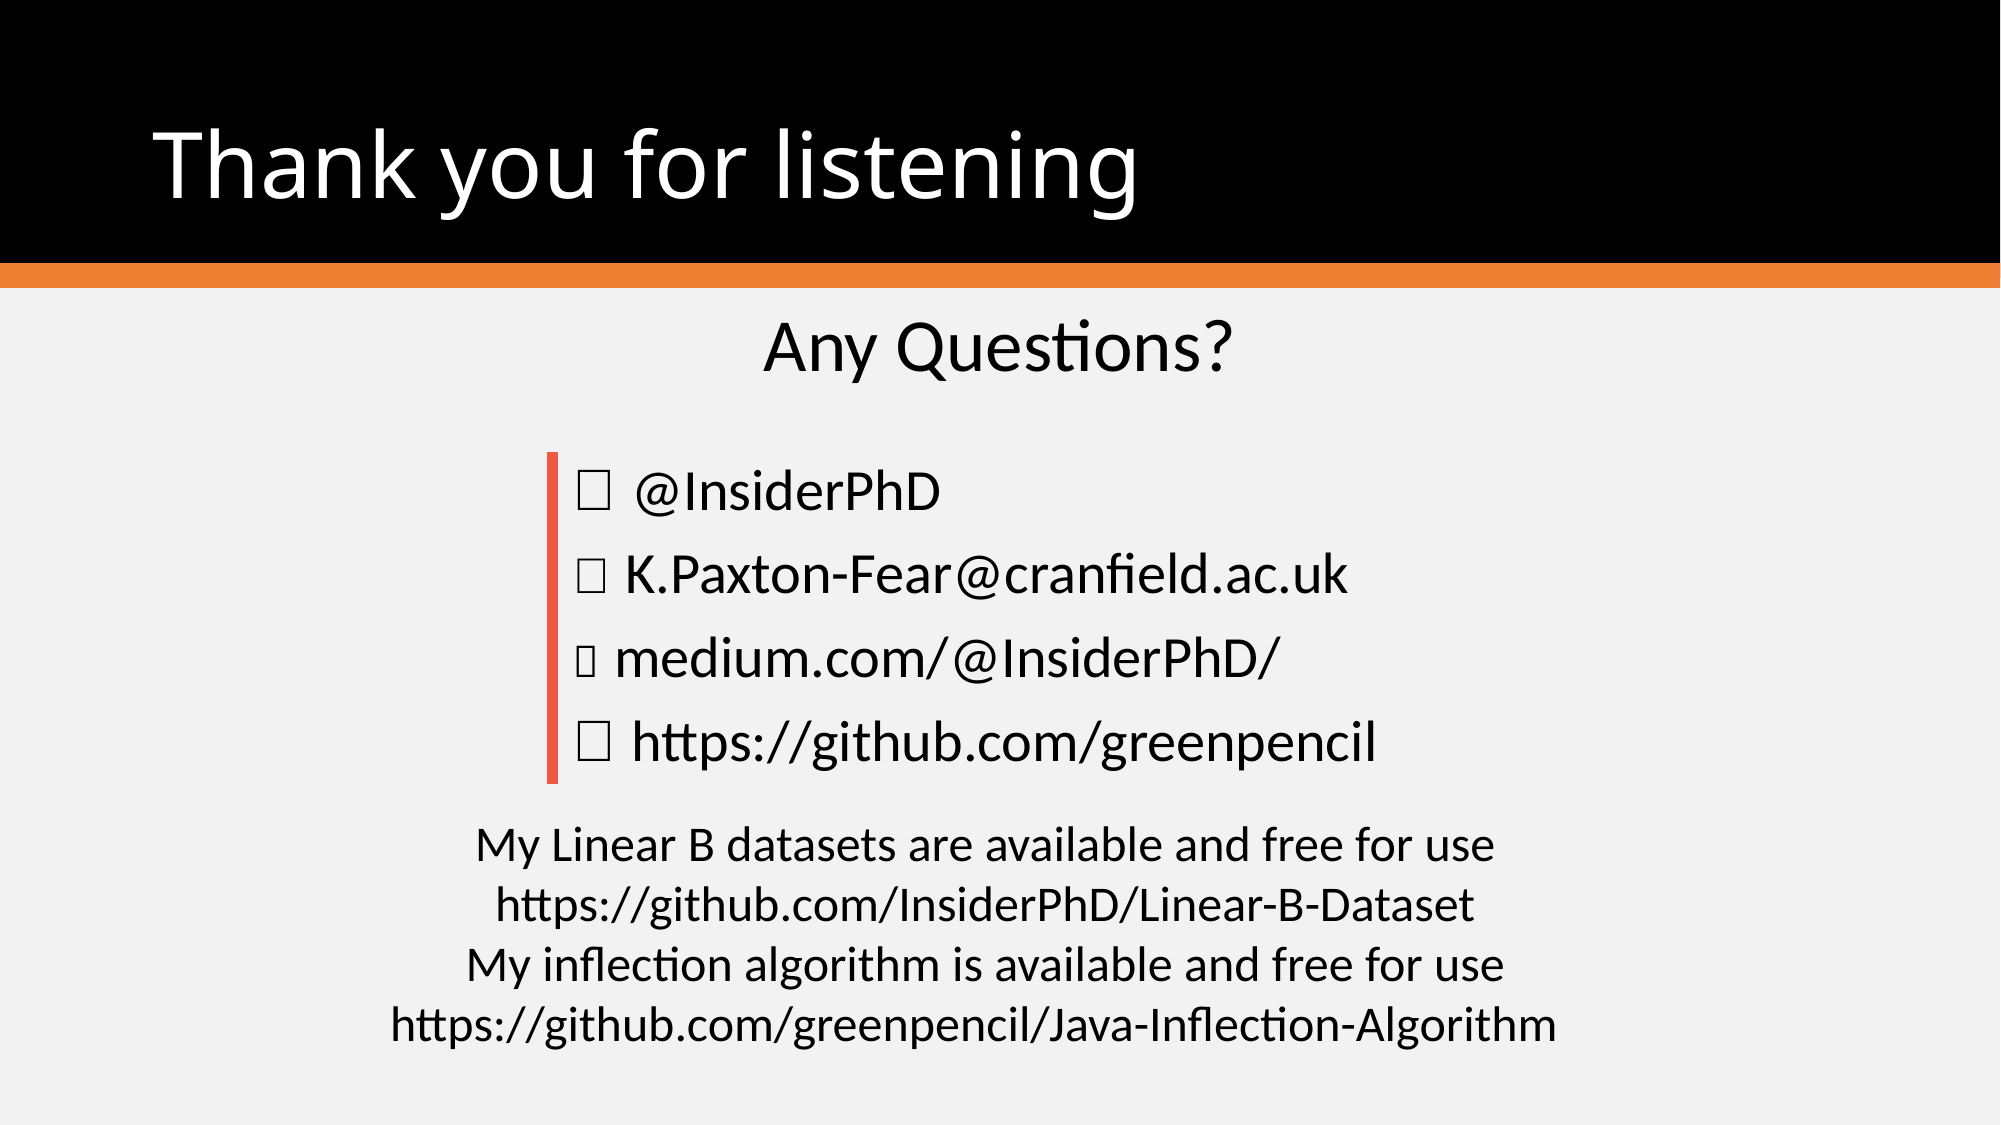

# Thank you for listening
Any Questions?
 @InsiderPhD
 K.Paxton-Fear@cranfield.ac.uk
 medium.com/@InsiderPhD/
 https://github.com/greenpencil
My Linear B datasets are available and free for use
https://github.com/InsiderPhD/Linear-B-Dataset
My inflection algorithm is available and free for use
https://github.com/greenpencil/Java-Inflection-Algorithm